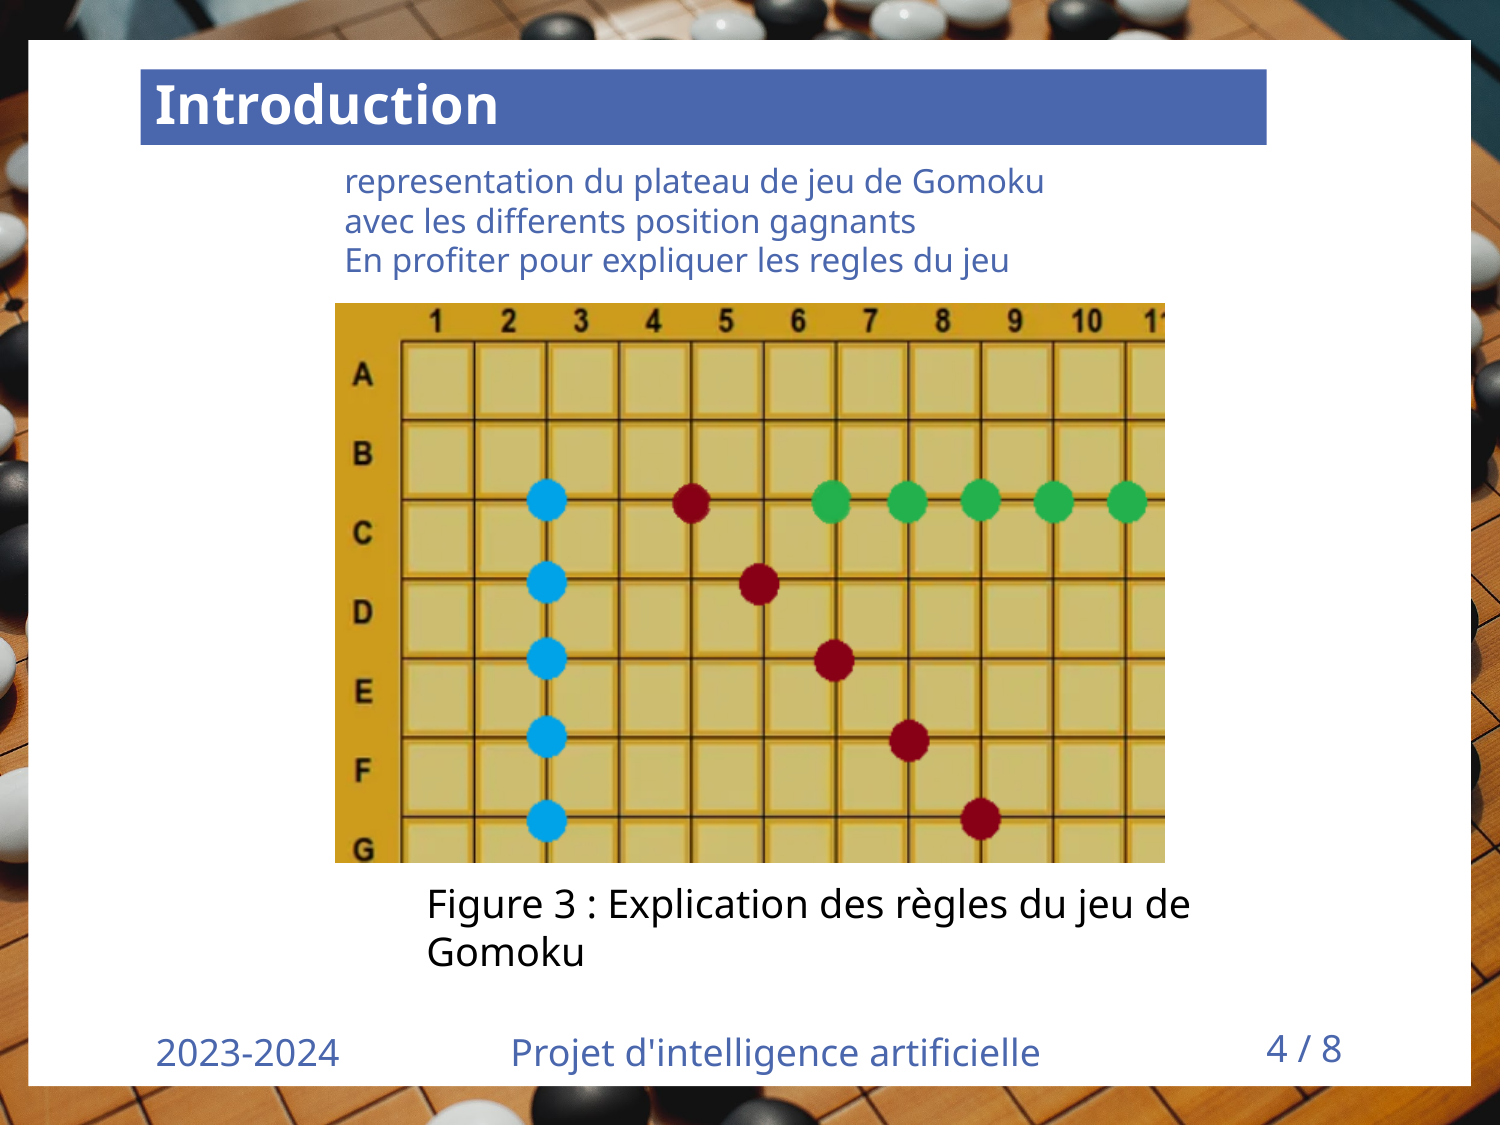

# Introduction
representation du plateau de jeu de Gomoku avec les differents position gagnants
En profiter pour expliquer les regles du jeu
Figure 3 : Explication des règles du jeu de Gomoku
2023-2024
Projet d'intelligence artificielle